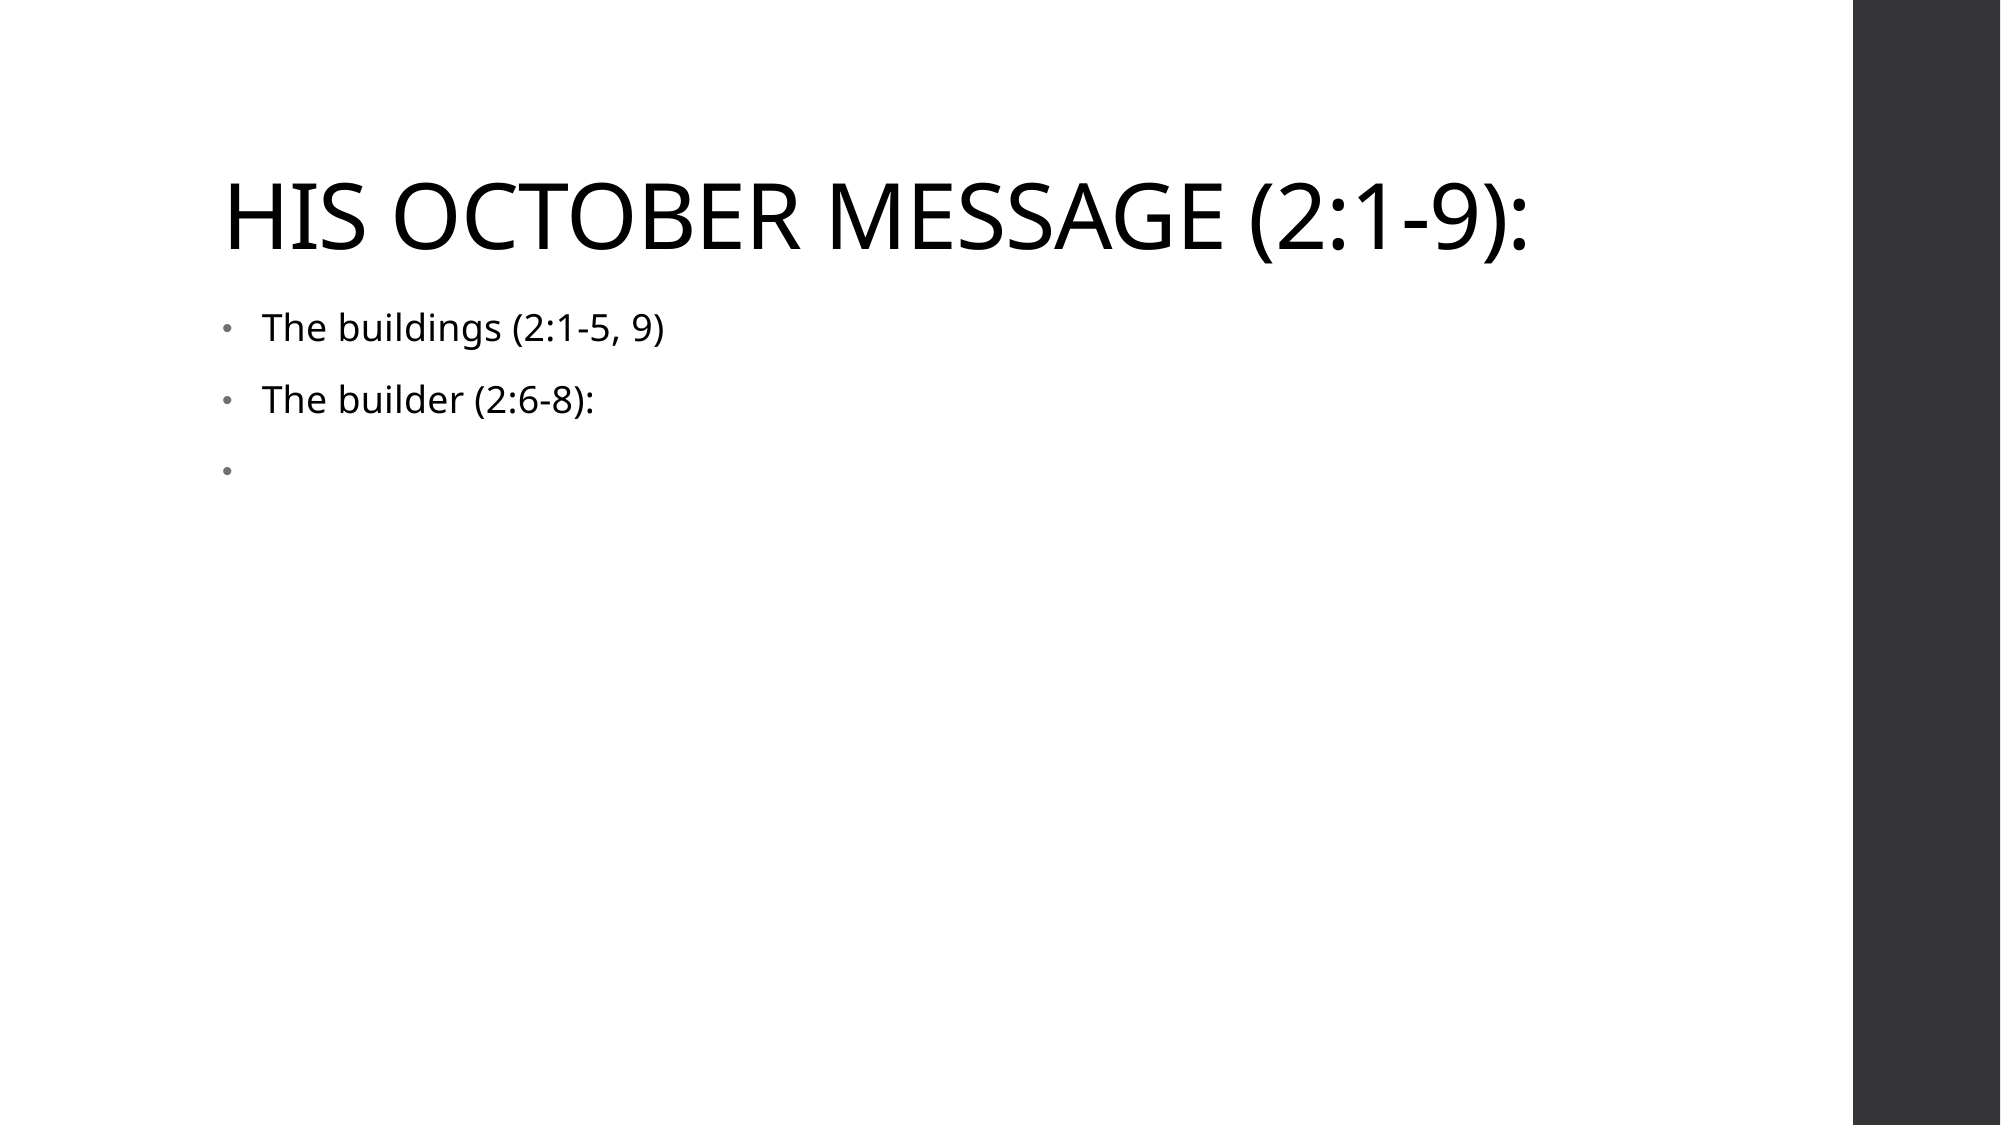

# HIS OCTOBER MESSAGE (2:1-9):
 The buildings (2:1-5, 9)
 The builder (2:6-8):